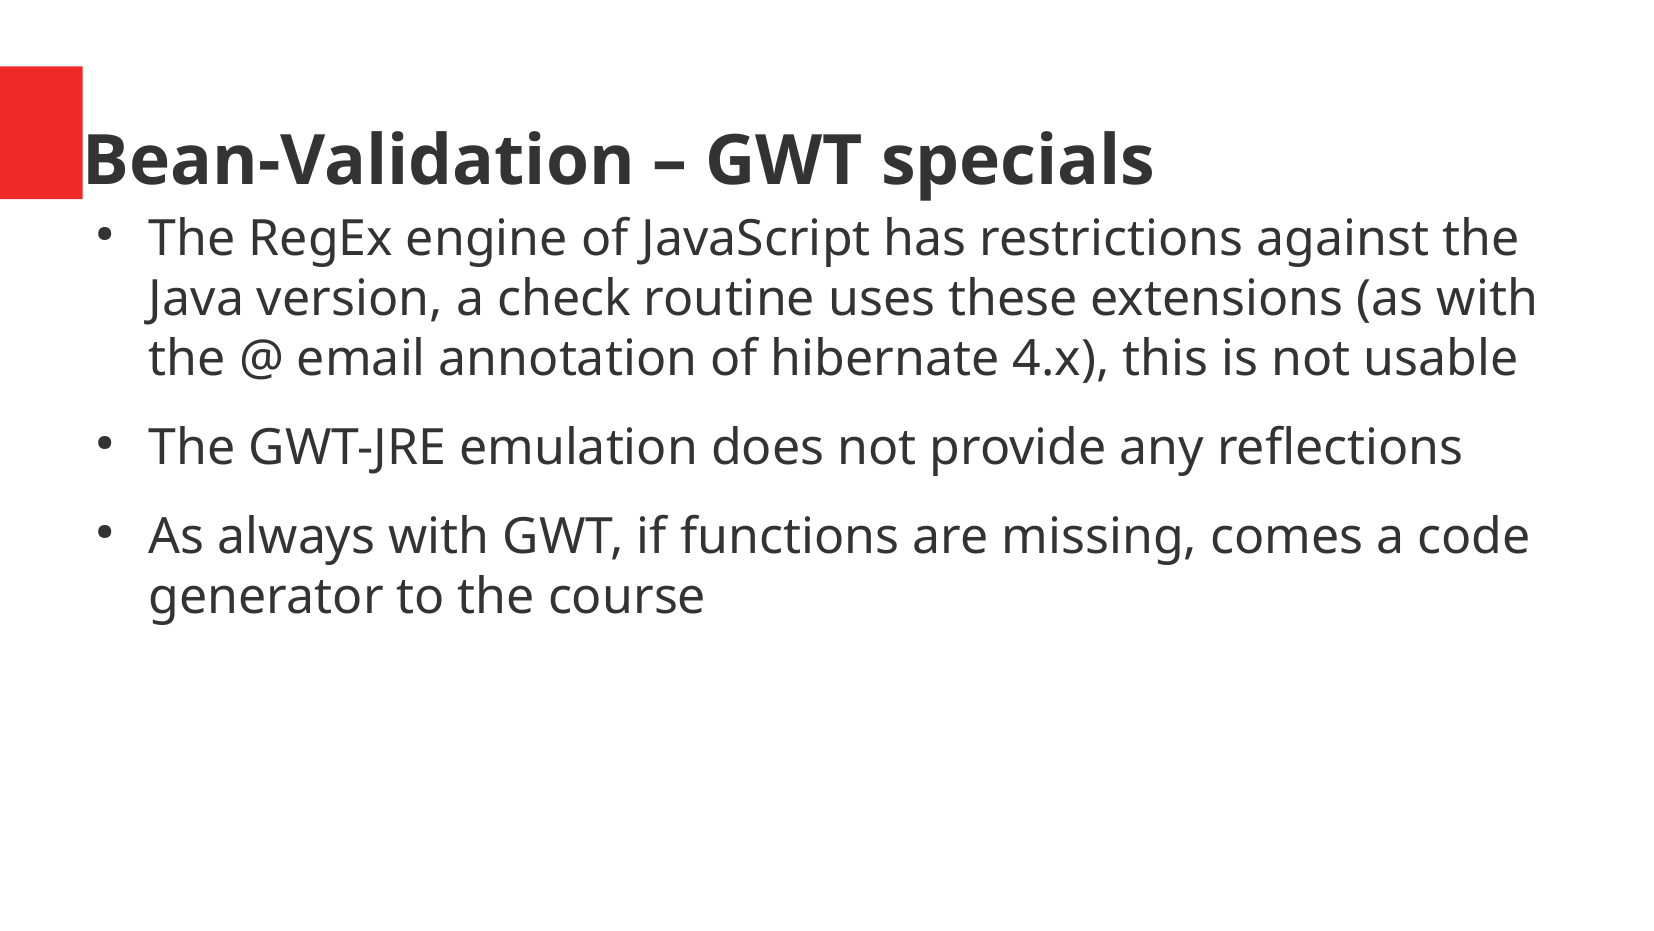

# Bean-Validation – GWT specials
The RegEx engine of JavaScript has restrictions against the Java version, a check routine uses these extensions (as with the @ email annotation of hibernate 4.x), this is not usable
The GWT-JRE emulation does not provide any reflections
As always with GWT, if functions are missing, comes a code generator to the course